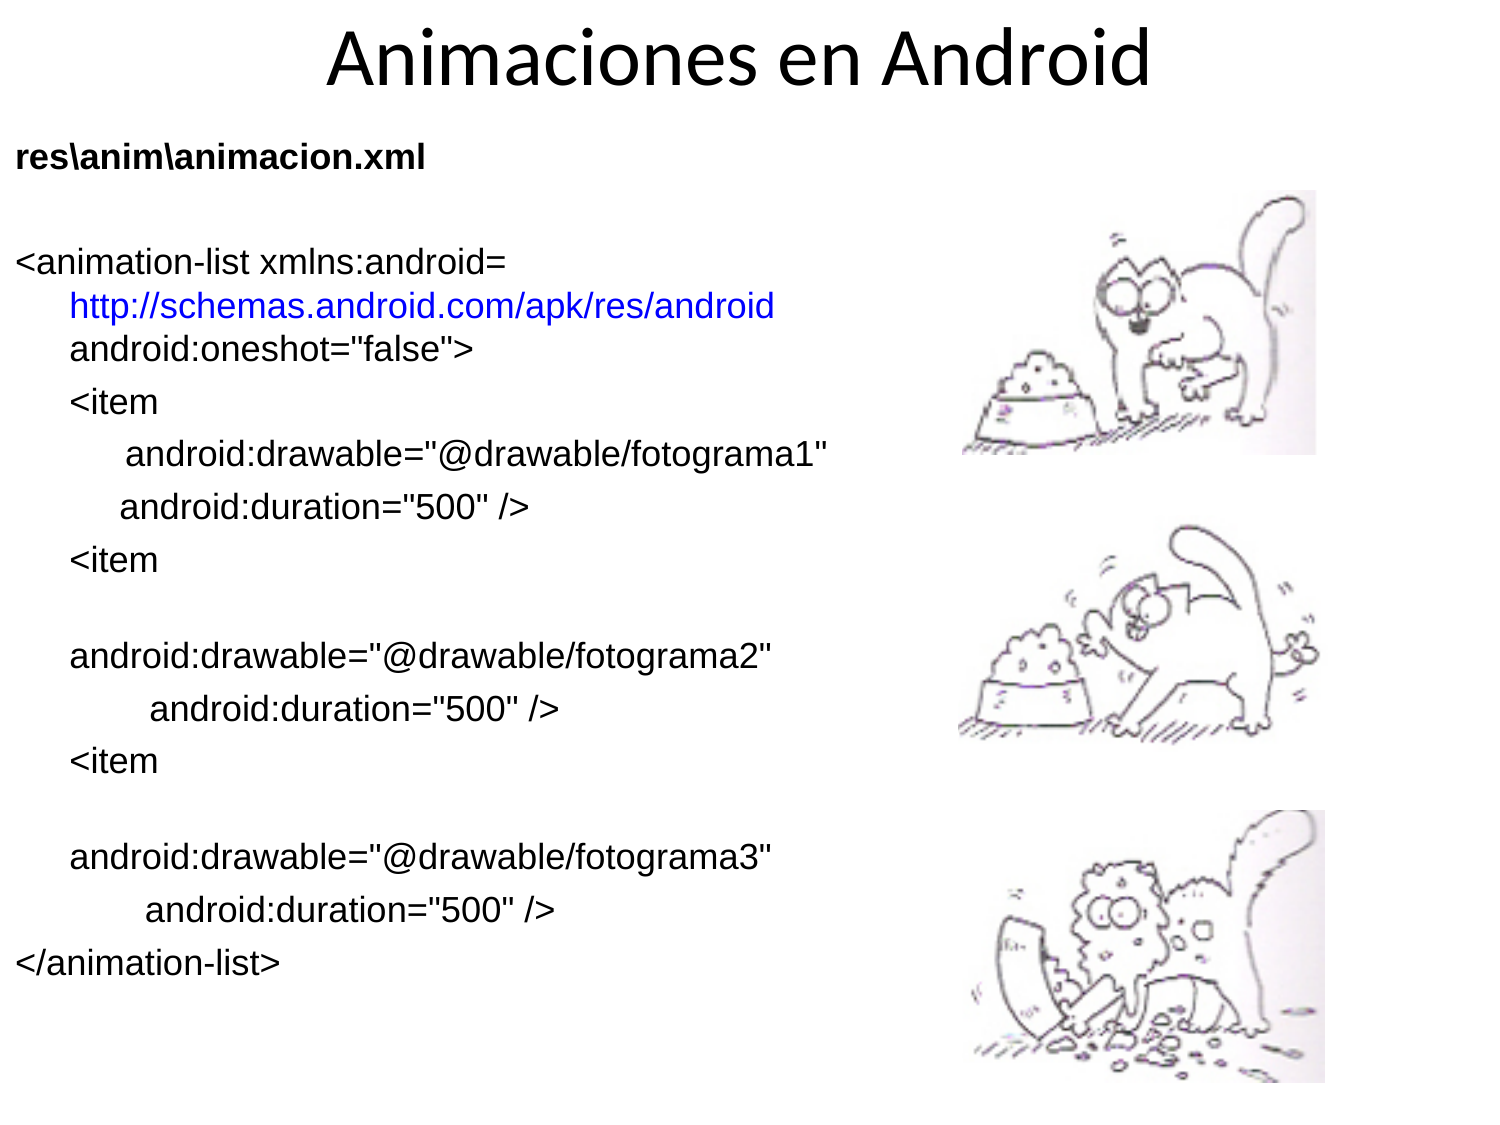

# Animaciones en Android
res\anim\animacion.xml
<animation-list xmlns:android=http://schemas.android.com/apk/res/android android:oneshot="false">
	<item
 android:drawable="@drawable/fotograma1"
	 android:duration="500" />
	<item
 android:drawable="@drawable/fotograma2"
	 android:duration="500" />
	<item
 android:drawable="@drawable/fotograma3"
 android:duration="500" />
</animation-list>